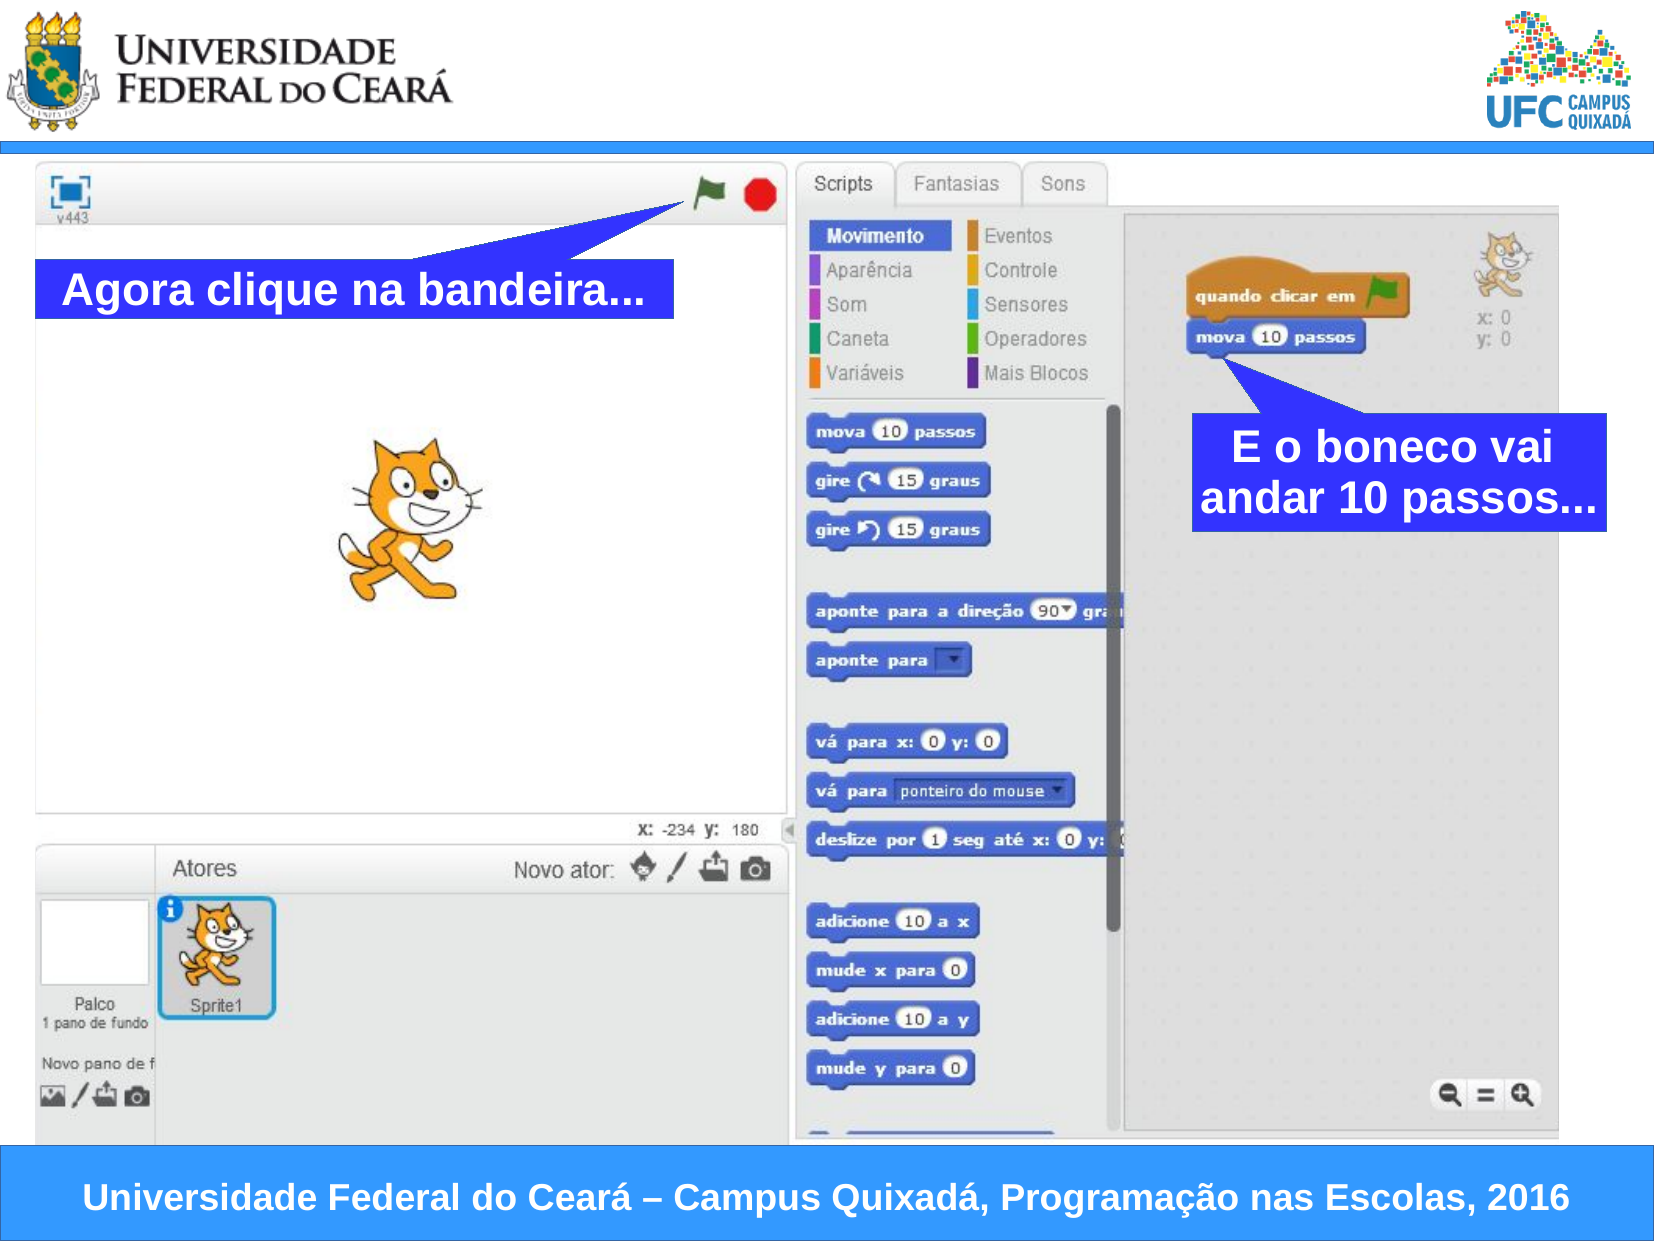

Agora clique na bandeira...
E o boneco vai
andar 10 passos...
Universidade Federal do Ceará – Campus Quixadá, Programação nas Escolas, 2016